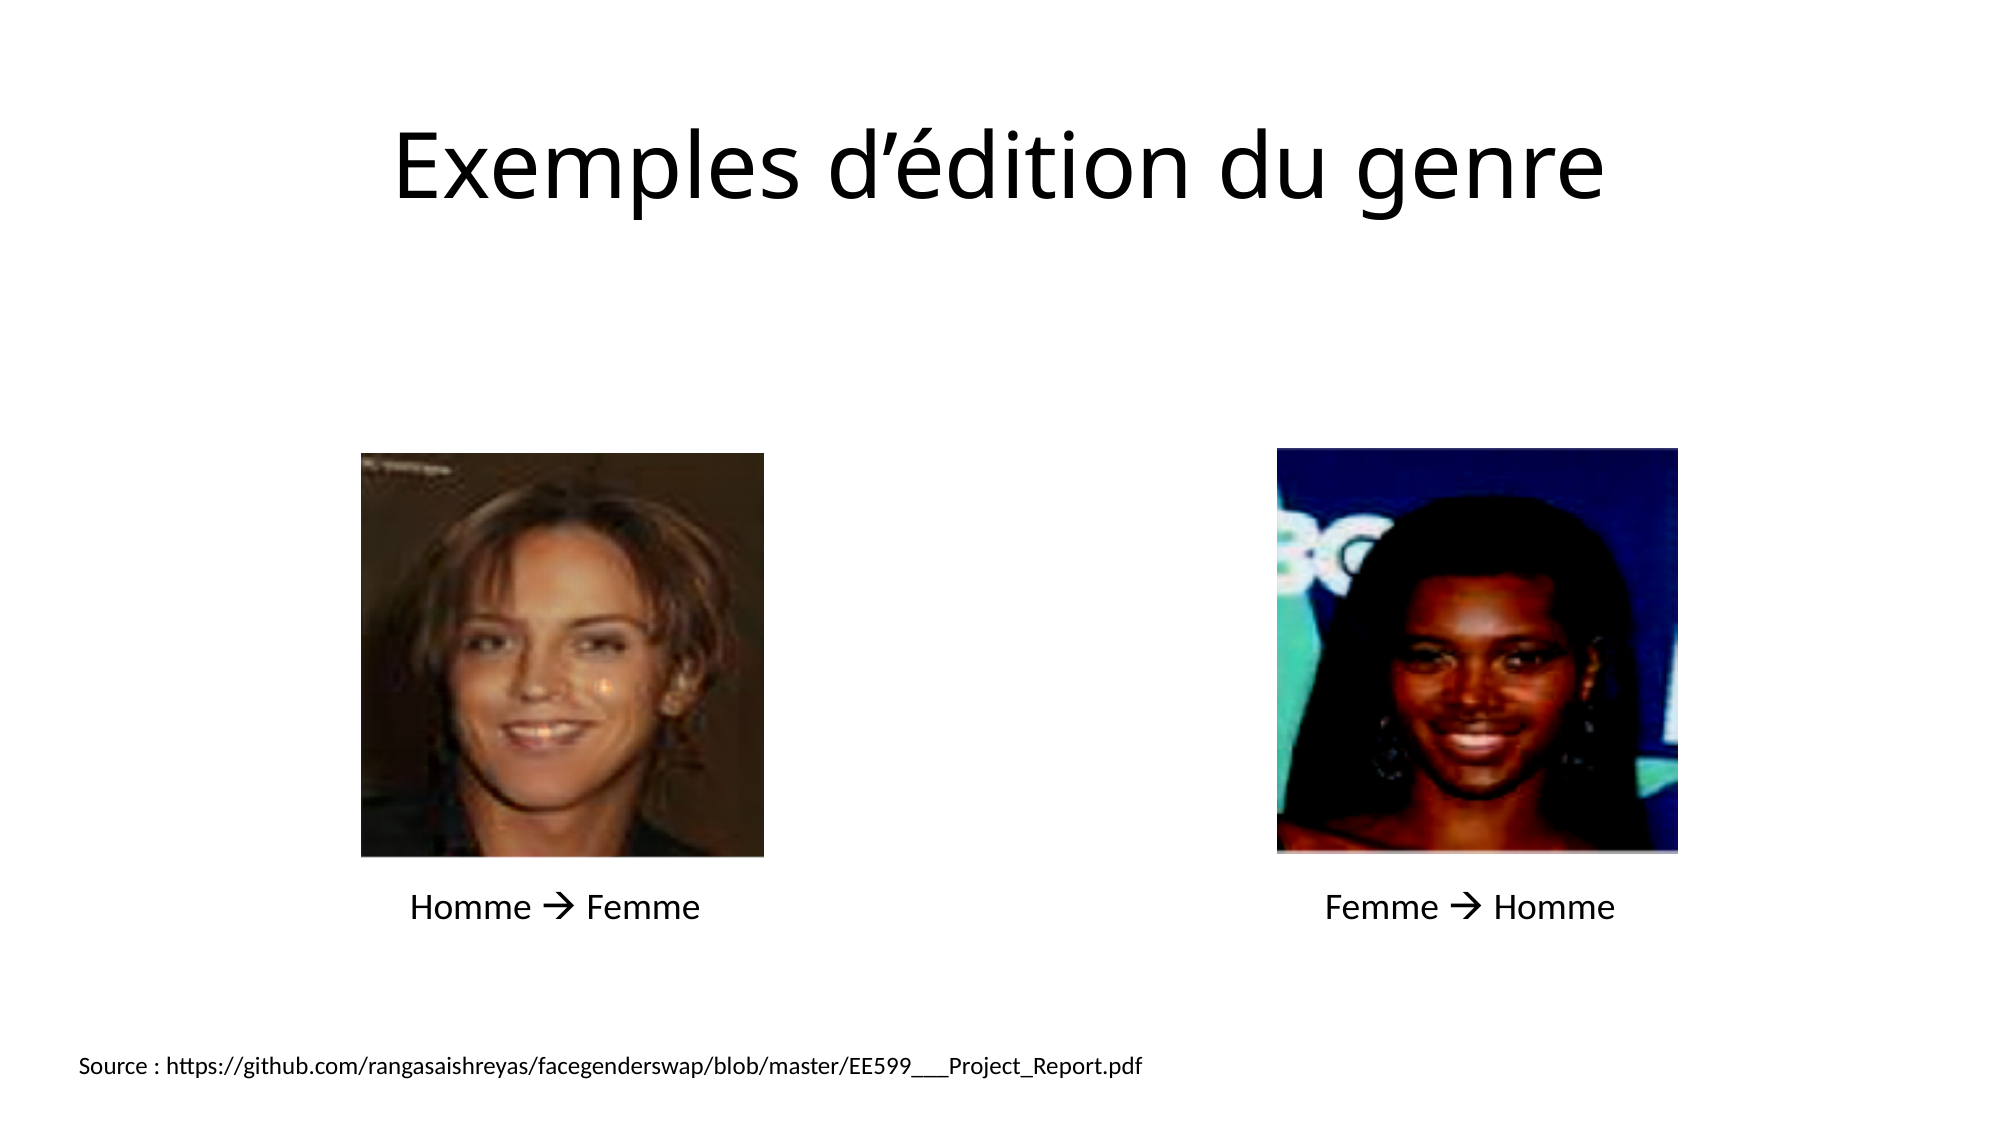

# Exemples d’édition du genre
Homme  Femme
Femme  Homme
Source : https://github.com/rangasaishreyas/facegenderswap/blob/master/EE599___Project_Report.pdf